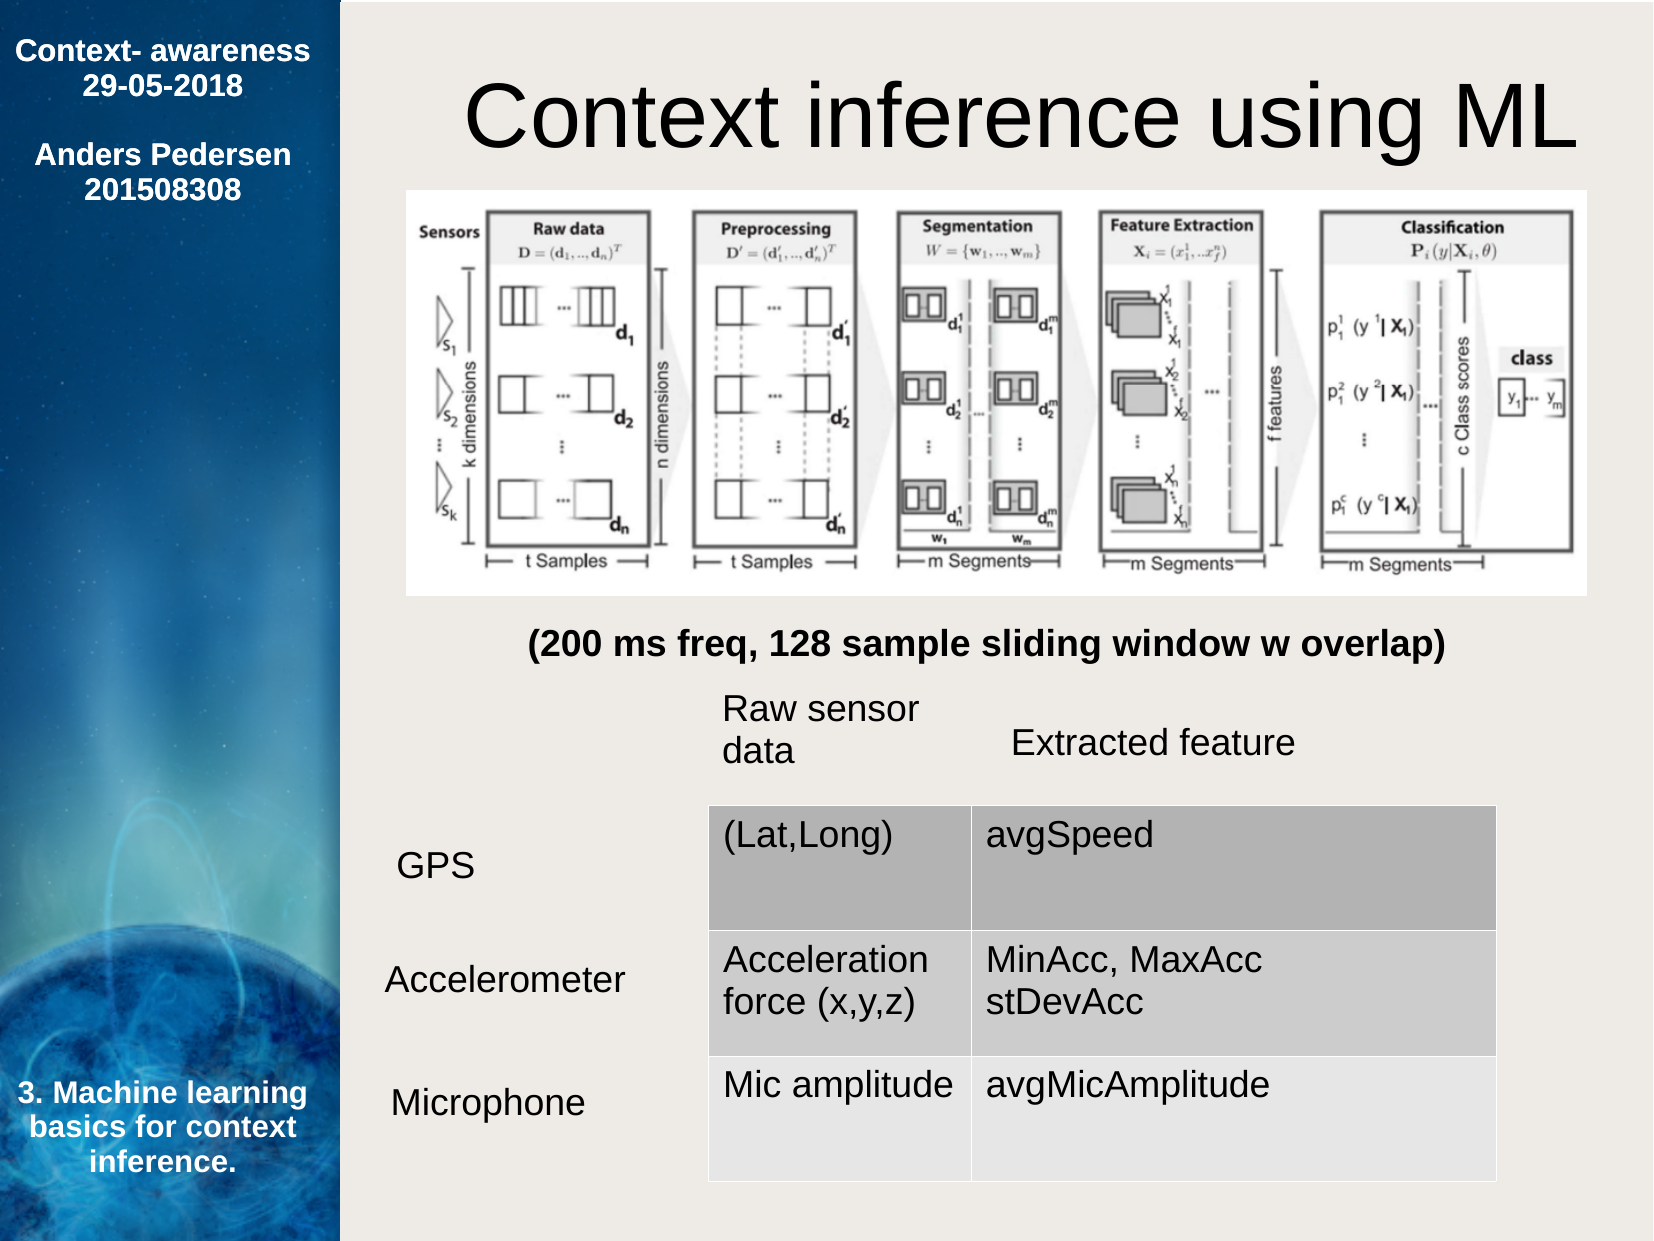

Context- awareness
29-05-2018
Anders Pedersen
201508308
Context- awareness
29-05-2018
Anders Pedersen
201508308
3. Machine learning basics for context inference.
# Agenda
Context inference using ML
(200 ms freq, 128 sample sliding window w overlap)
Raw sensor data
Extracted feature
| (Lat,Long) | avgSpeed |
| --- | --- |
| Acceleration force (x,y,z) | MinAcc, MaxAcc stDevAcc |
| Mic amplitude | avgMicAmplitude |
GPS
Accelerometer
Microphone